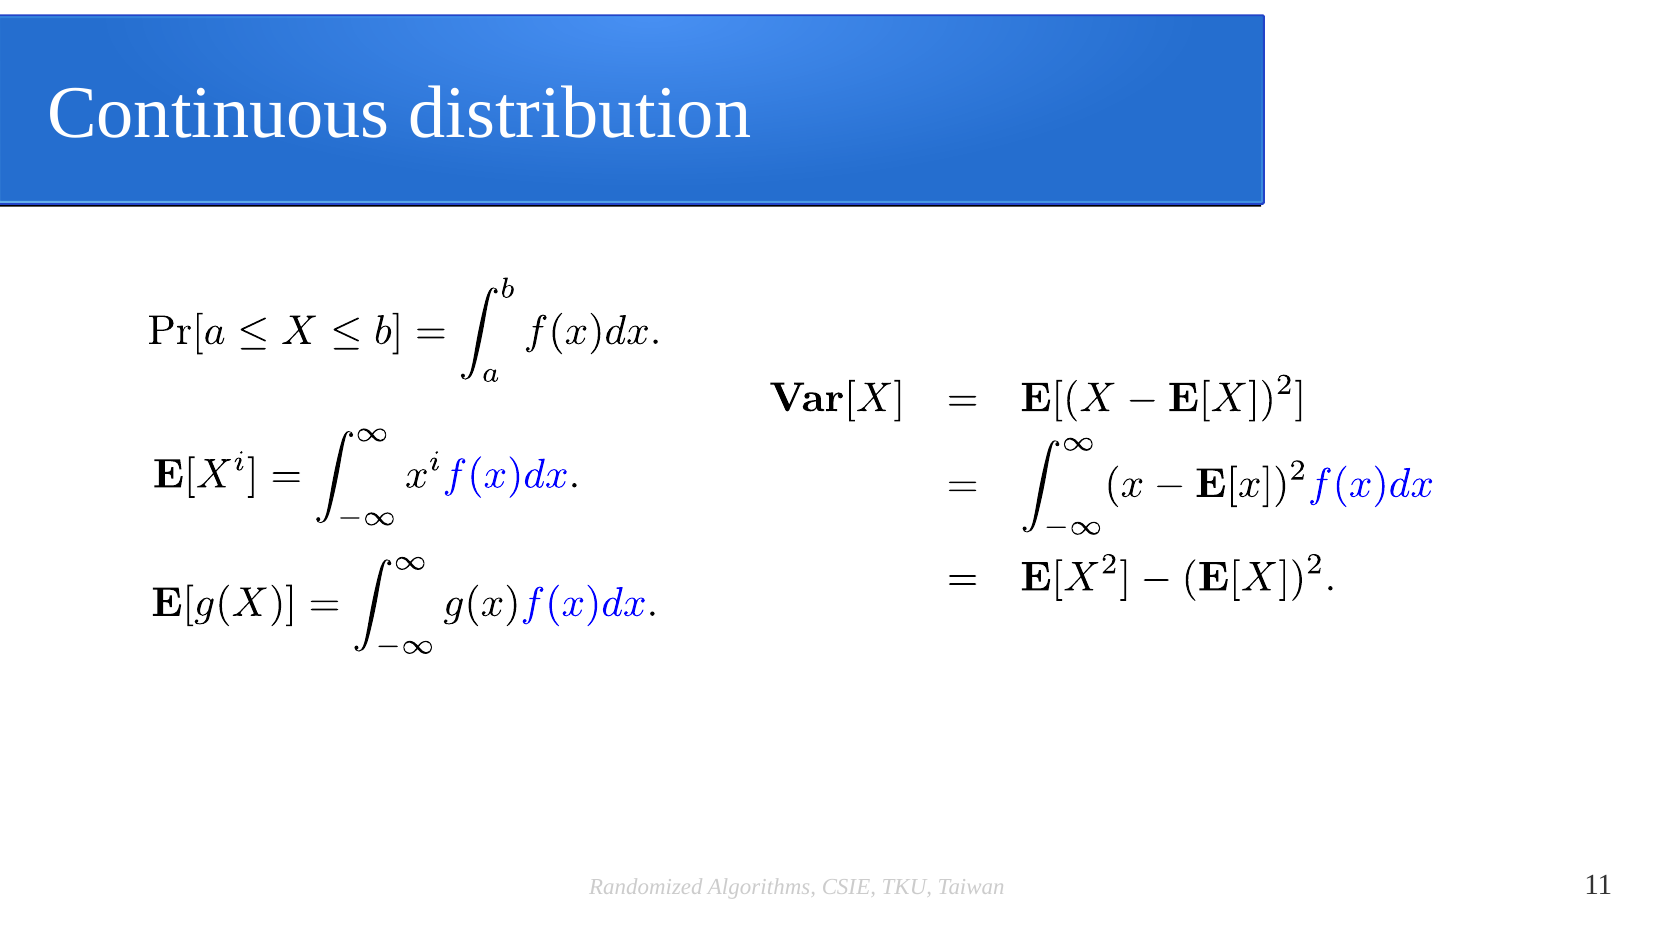

# Continuous distribution
11
Randomized Algorithms, CSIE, TKU, Taiwan